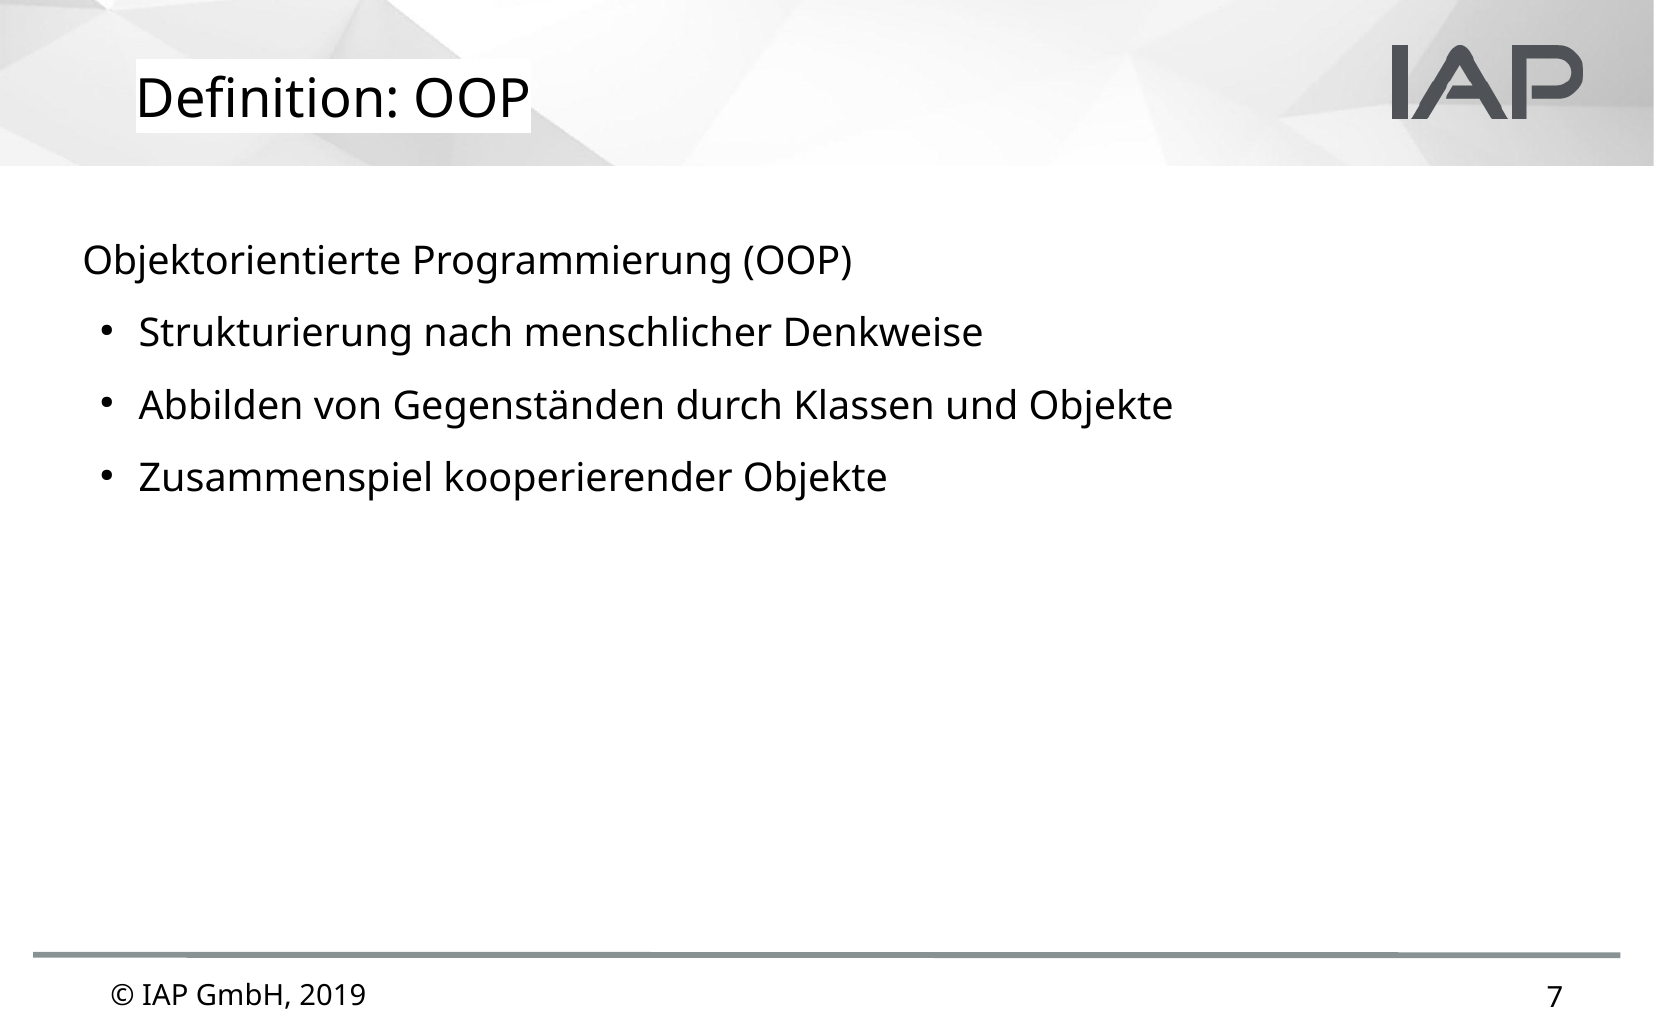

# Definition: OOP
Objektorientierte Programmierung (OOP)
Strukturierung nach menschlicher Denkweise
Abbilden von Gegenständen durch Klassen und Objekte
Zusammenspiel kooperierender Objekte
© IAP GmbH, 2019
7